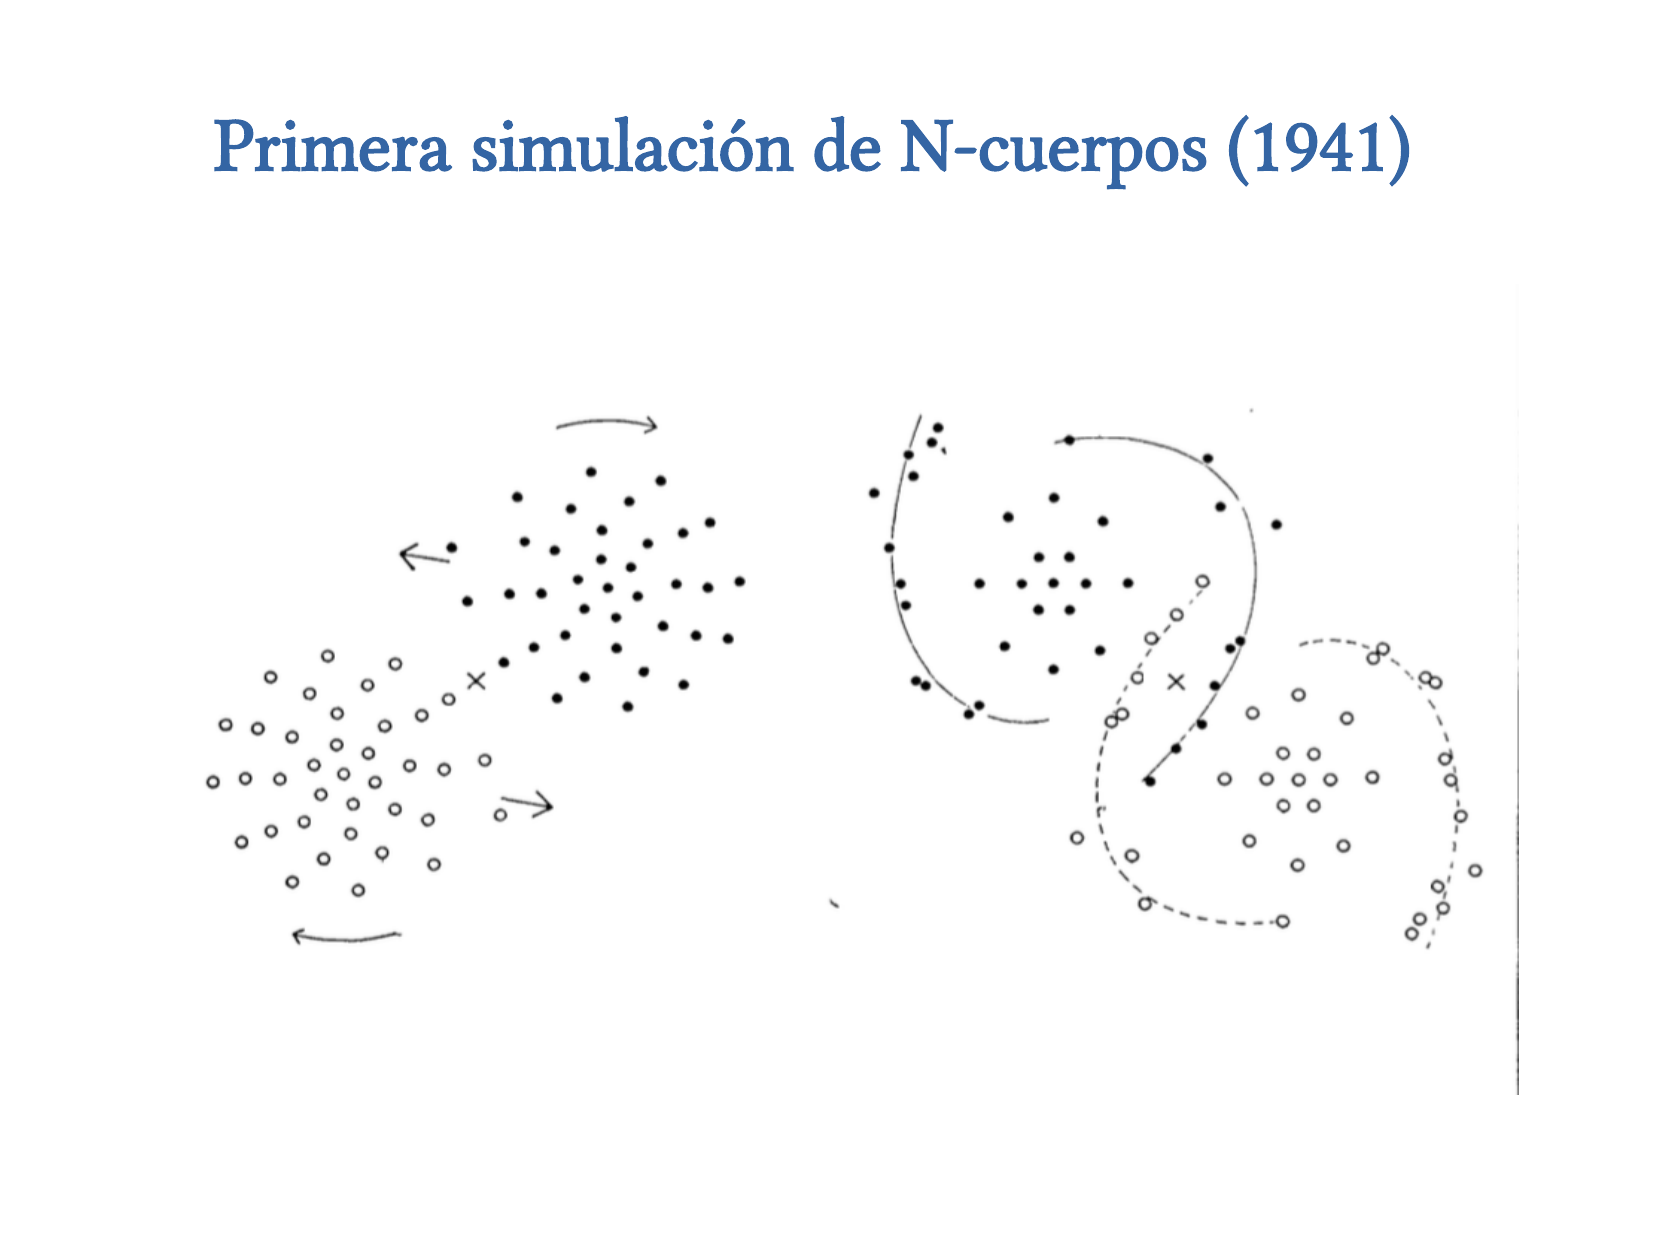

# Primera simulación de N-cuerpos (1941)
27